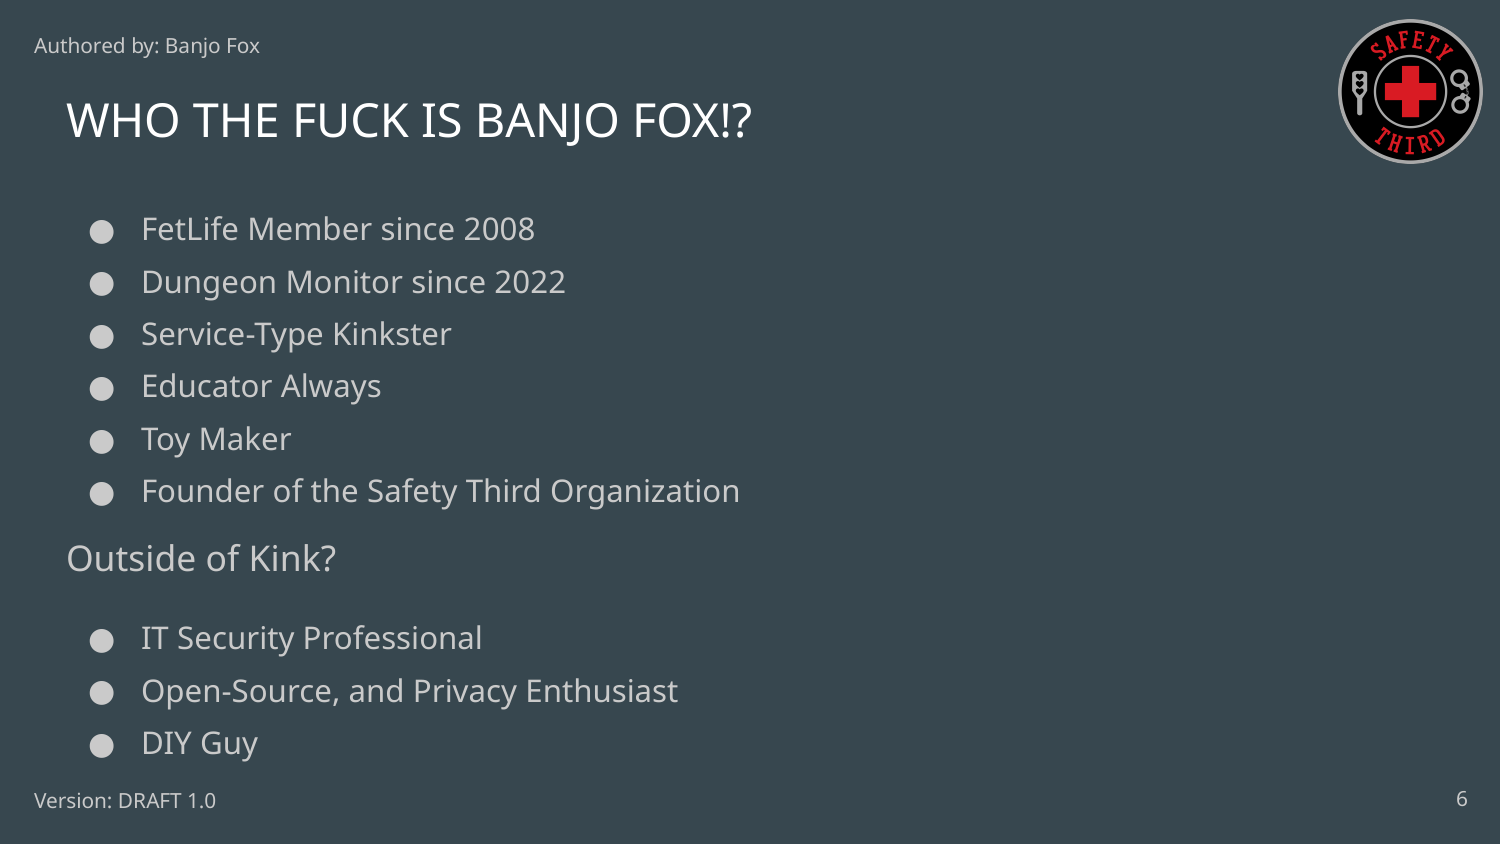

# WHO THE FUCK IS BANJO FOX!?
FetLife Member since 2008
Dungeon Monitor since 2022
Service-Type Kinkster
Educator Always
Toy Maker
Founder of the Safety Third Organization
Outside of Kink?
IT Security Professional
Open-Source, and Privacy Enthusiast
DIY Guy